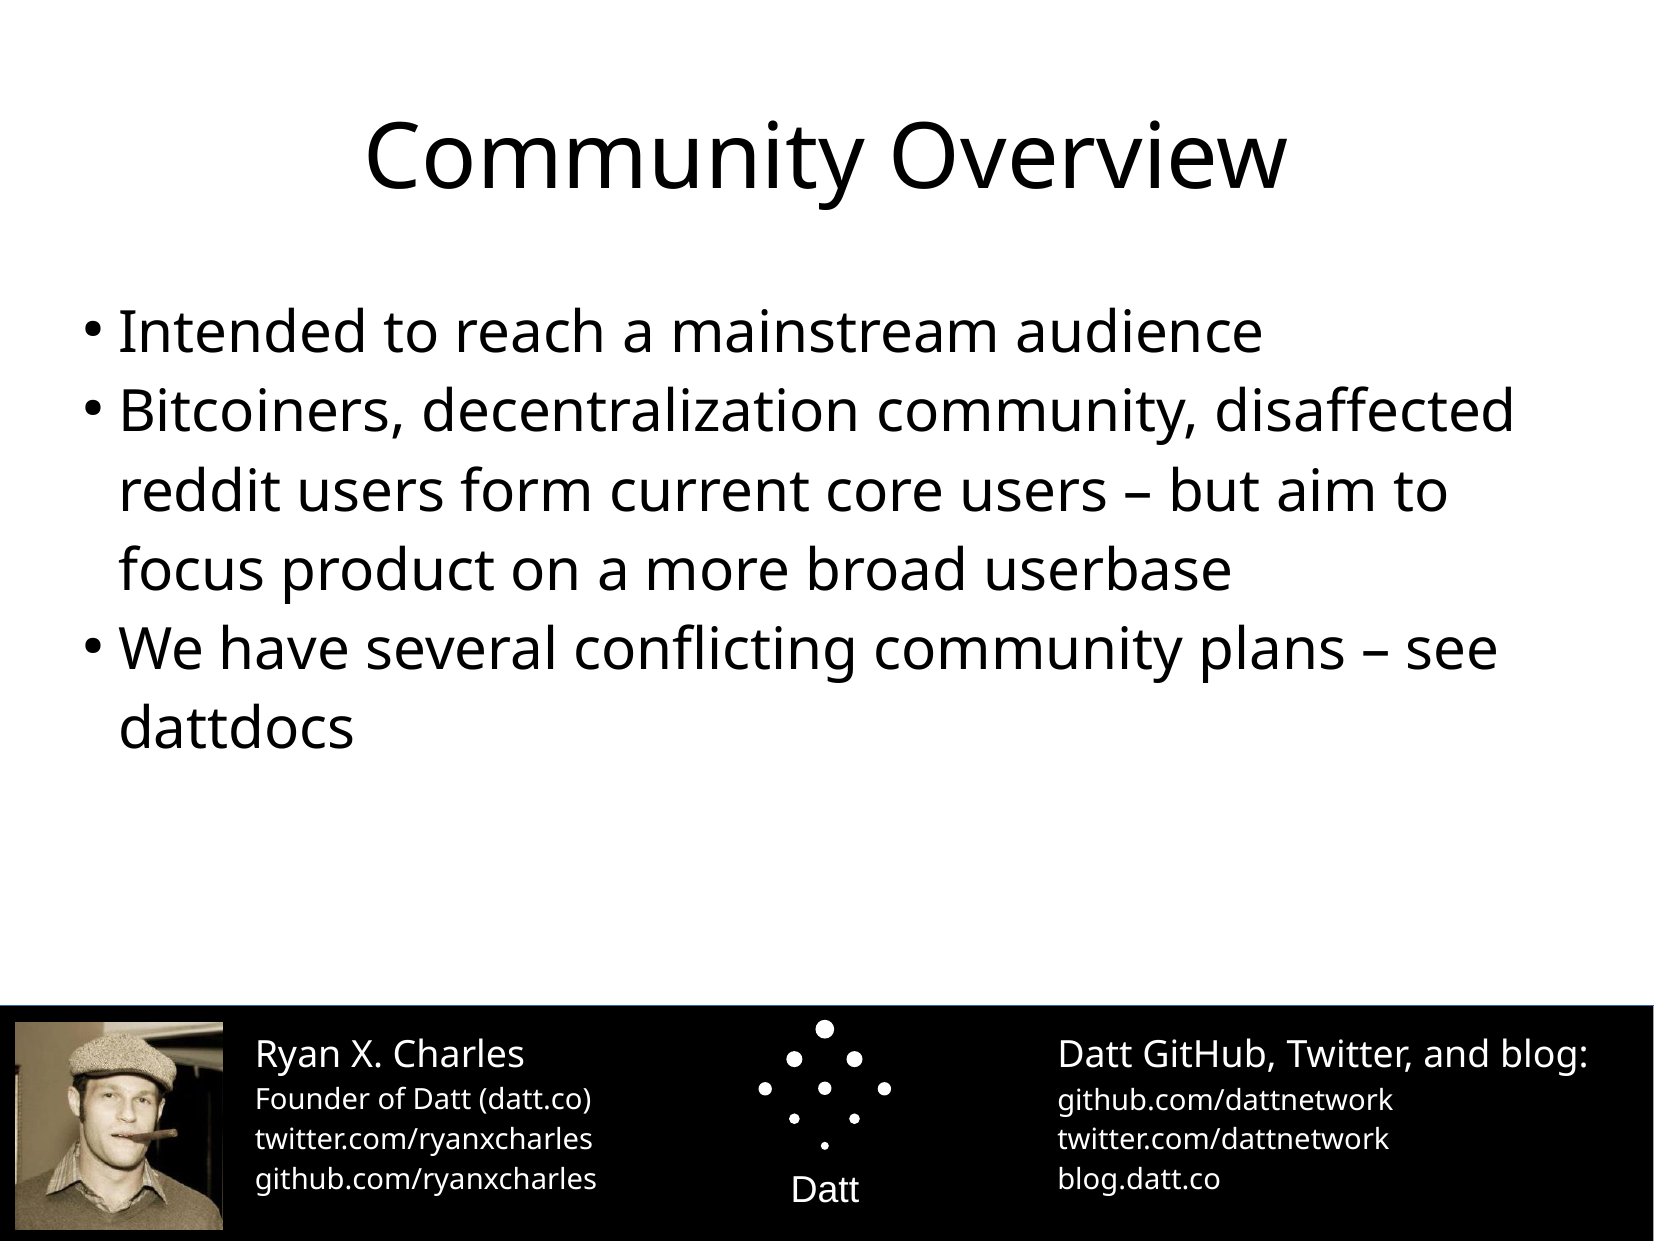

Community Overview
# Intended to reach a mainstream audience
Bitcoiners, decentralization community, disaffected reddit users form current core users – but aim to focus product on a more broad userbase
We have several conflicting community plans – see dattdocs
Ryan X. Charles
Founder of Datt (datt.co)
twitter.com/ryanxcharles
github.com/ryanxcharles
Datt GitHub, Twitter, and blog:
github.com/dattnetwork
twitter.com/dattnetwork
blog.datt.co
Datt